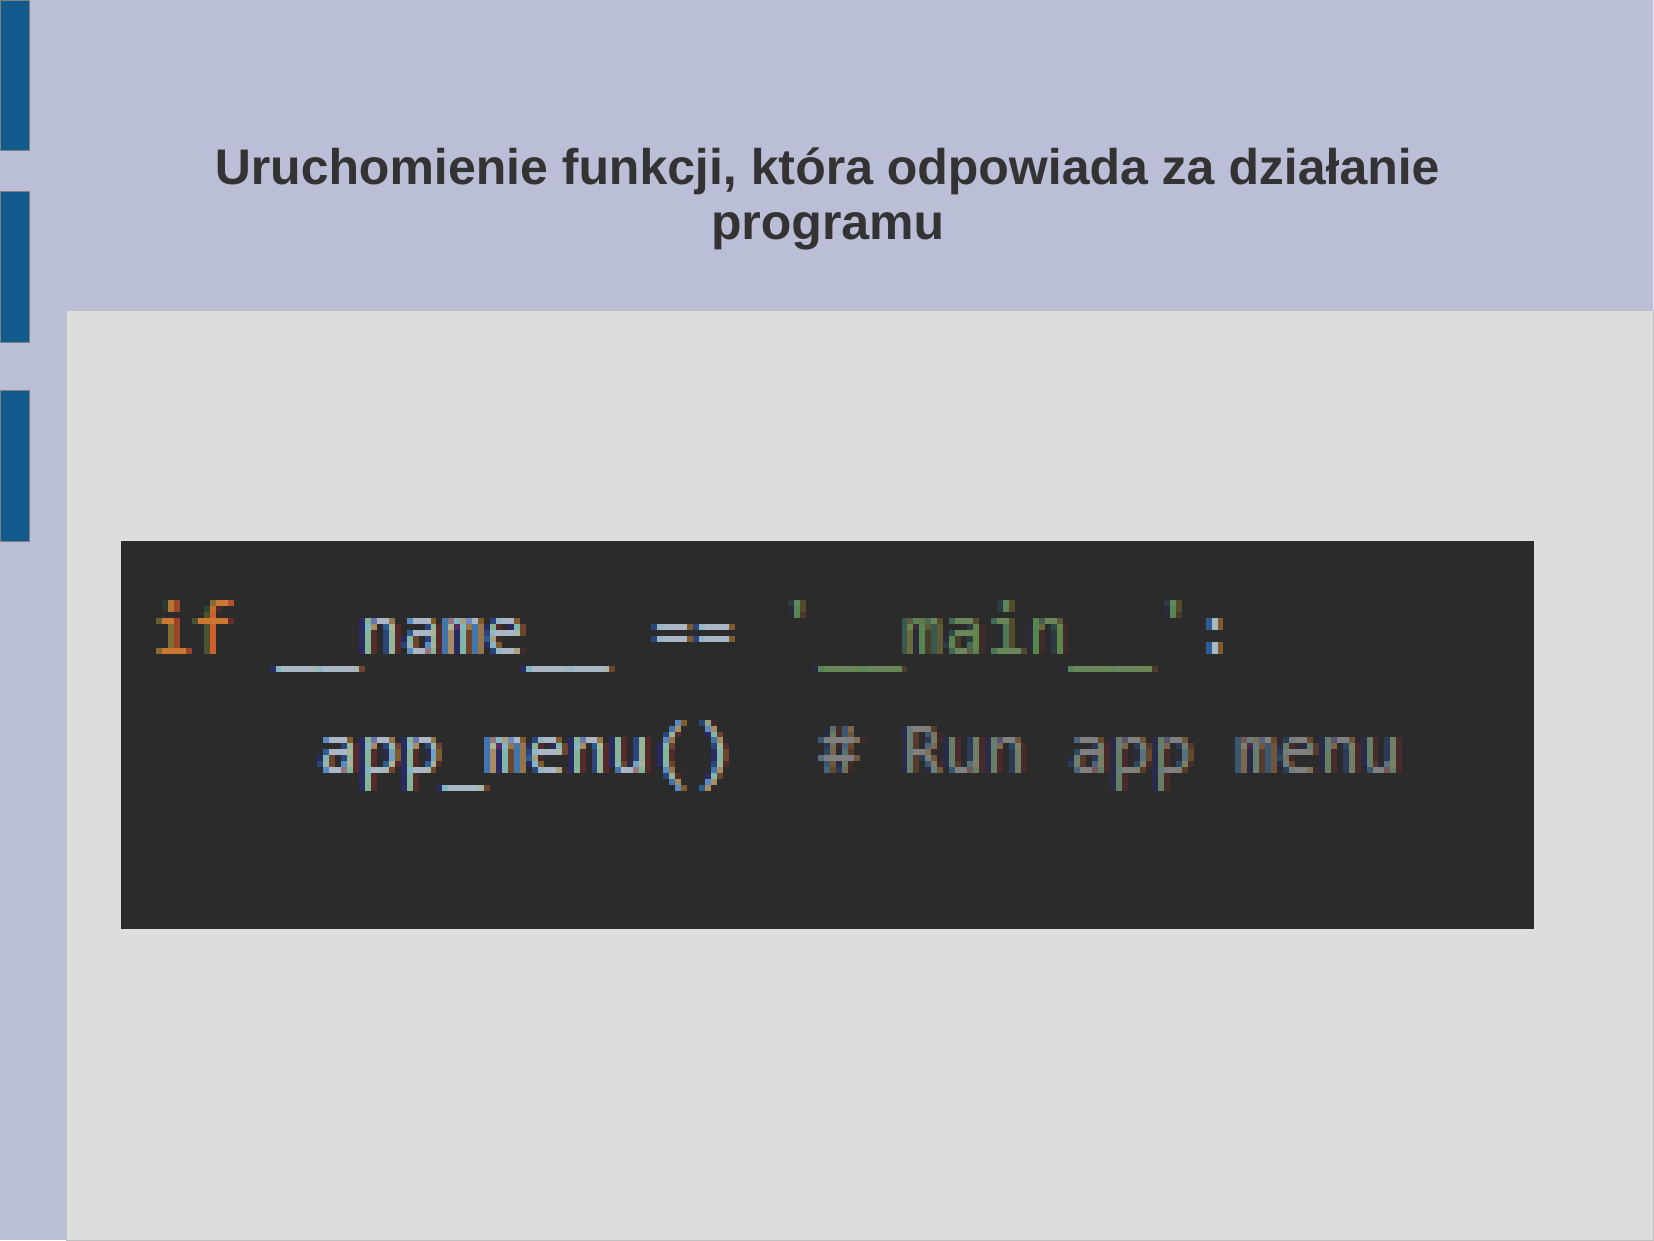

# Uruchomienie funkcji, która odpowiada za działanie programu